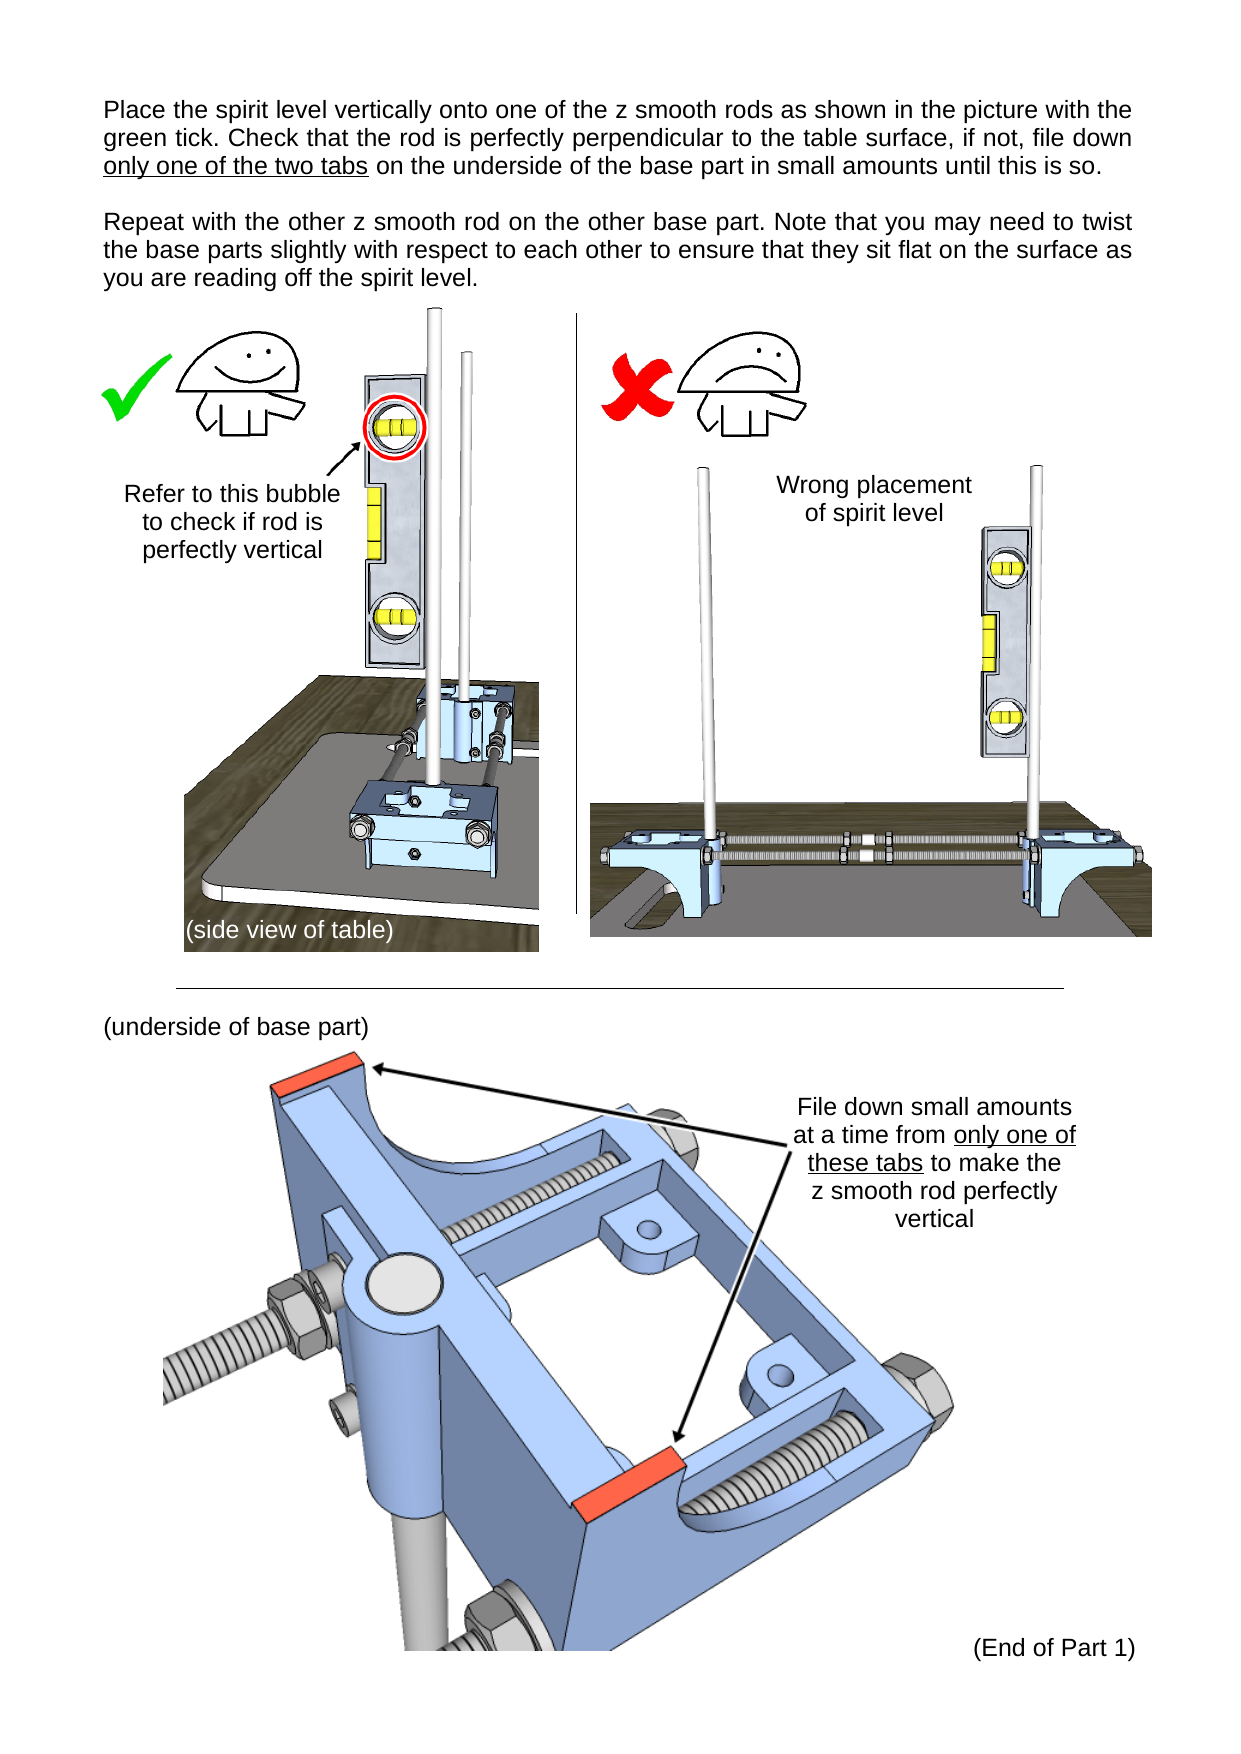

Place the spirit level vertically onto one of the z smooth rods as shown in the picture with the green tick. Check that the rod is perfectly perpendicular to the table surface, if not, file down only one of the two tabs on the underside of the base part in small amounts until this is so.
Repeat with the other z smooth rod on the other base part. Note that you may need to twist the base parts slightly with respect to each other to ensure that they sit flat on the surface as you are reading off the spirit level.
Wrong placement
of spirit level
Refer to this bubble
to check if rod is
perfectly vertical
(side view of table)
(underside of base part)
File down small amounts
at a time from only one of
these tabs to make the
z smooth rod perfectly
vertical
(End of Part 1)